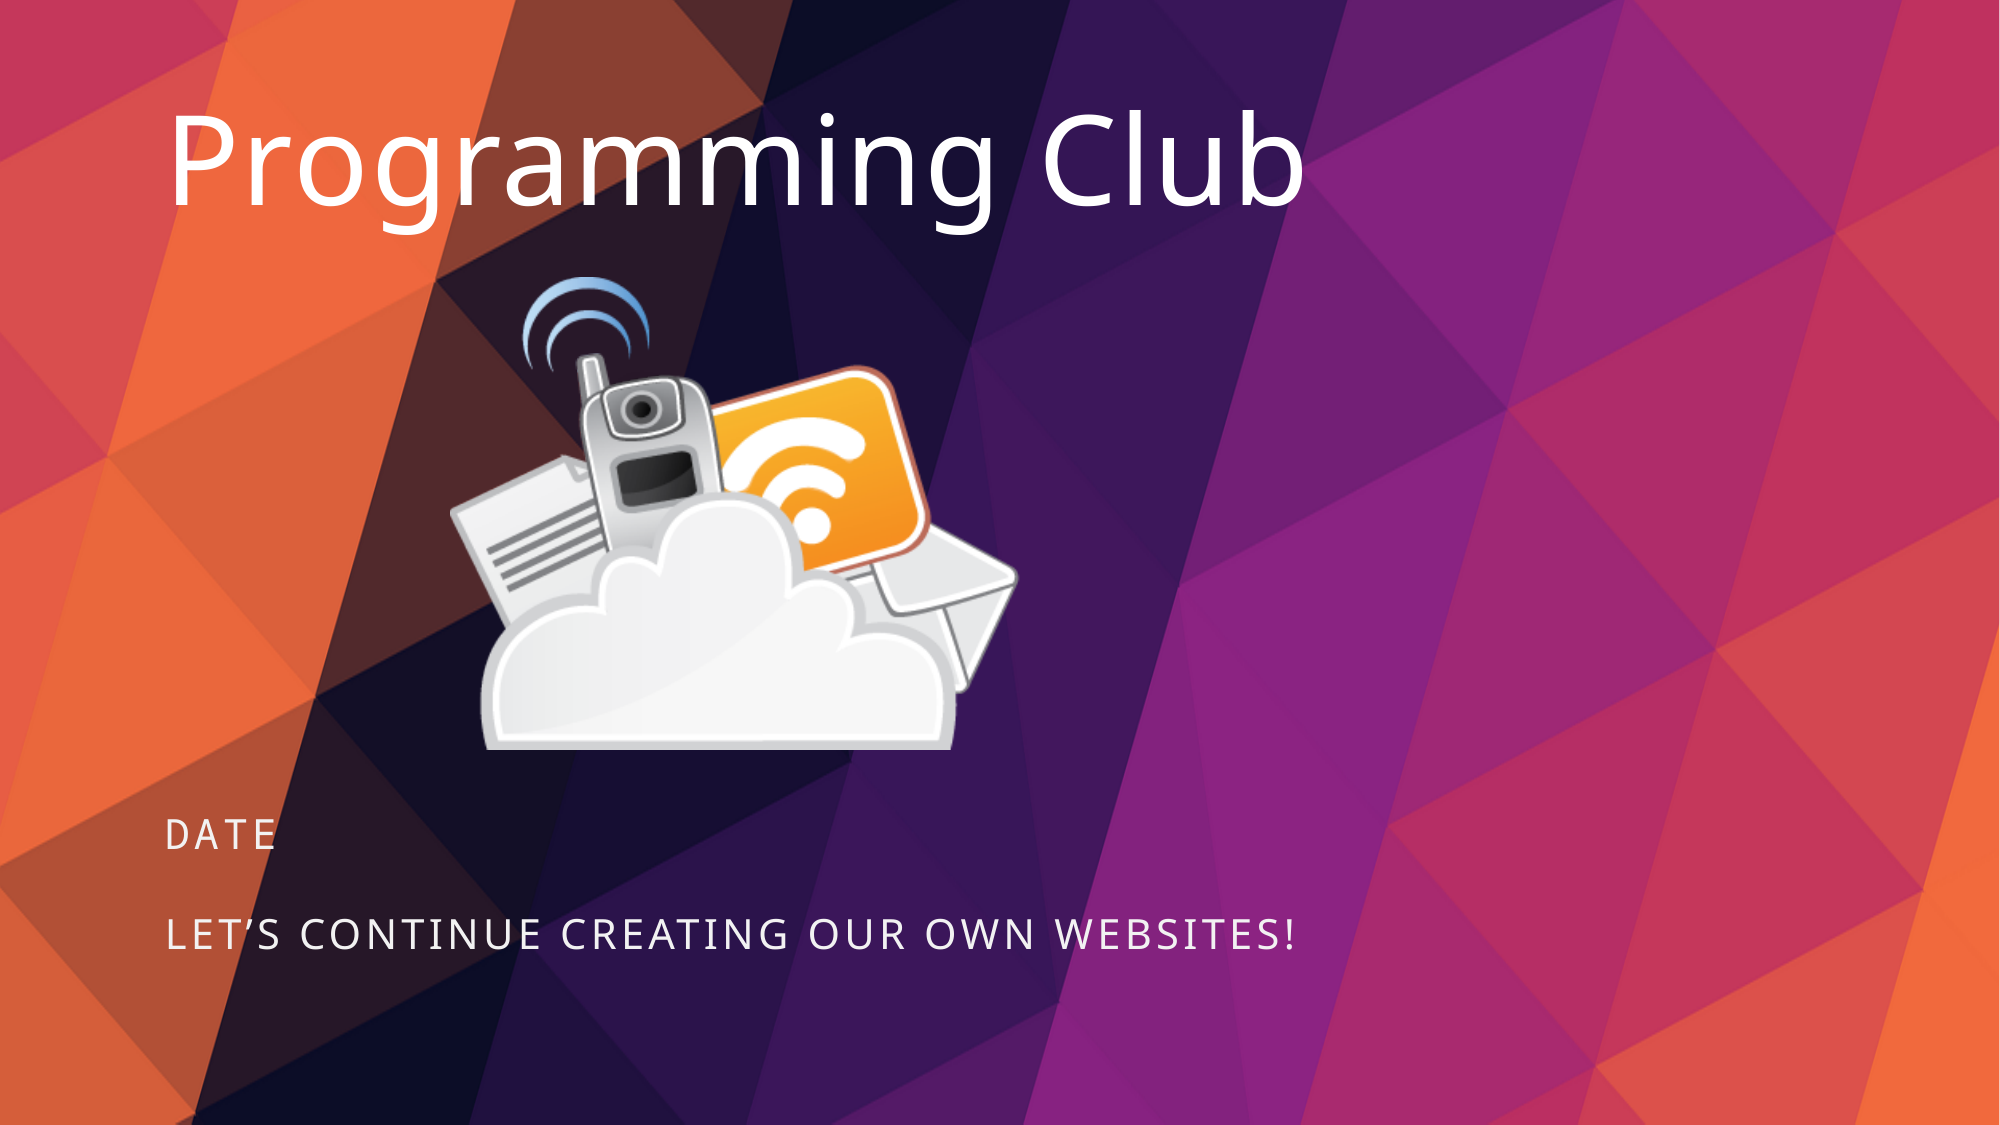

# Programming Club
DATE
Let’s continue creating our own websites!